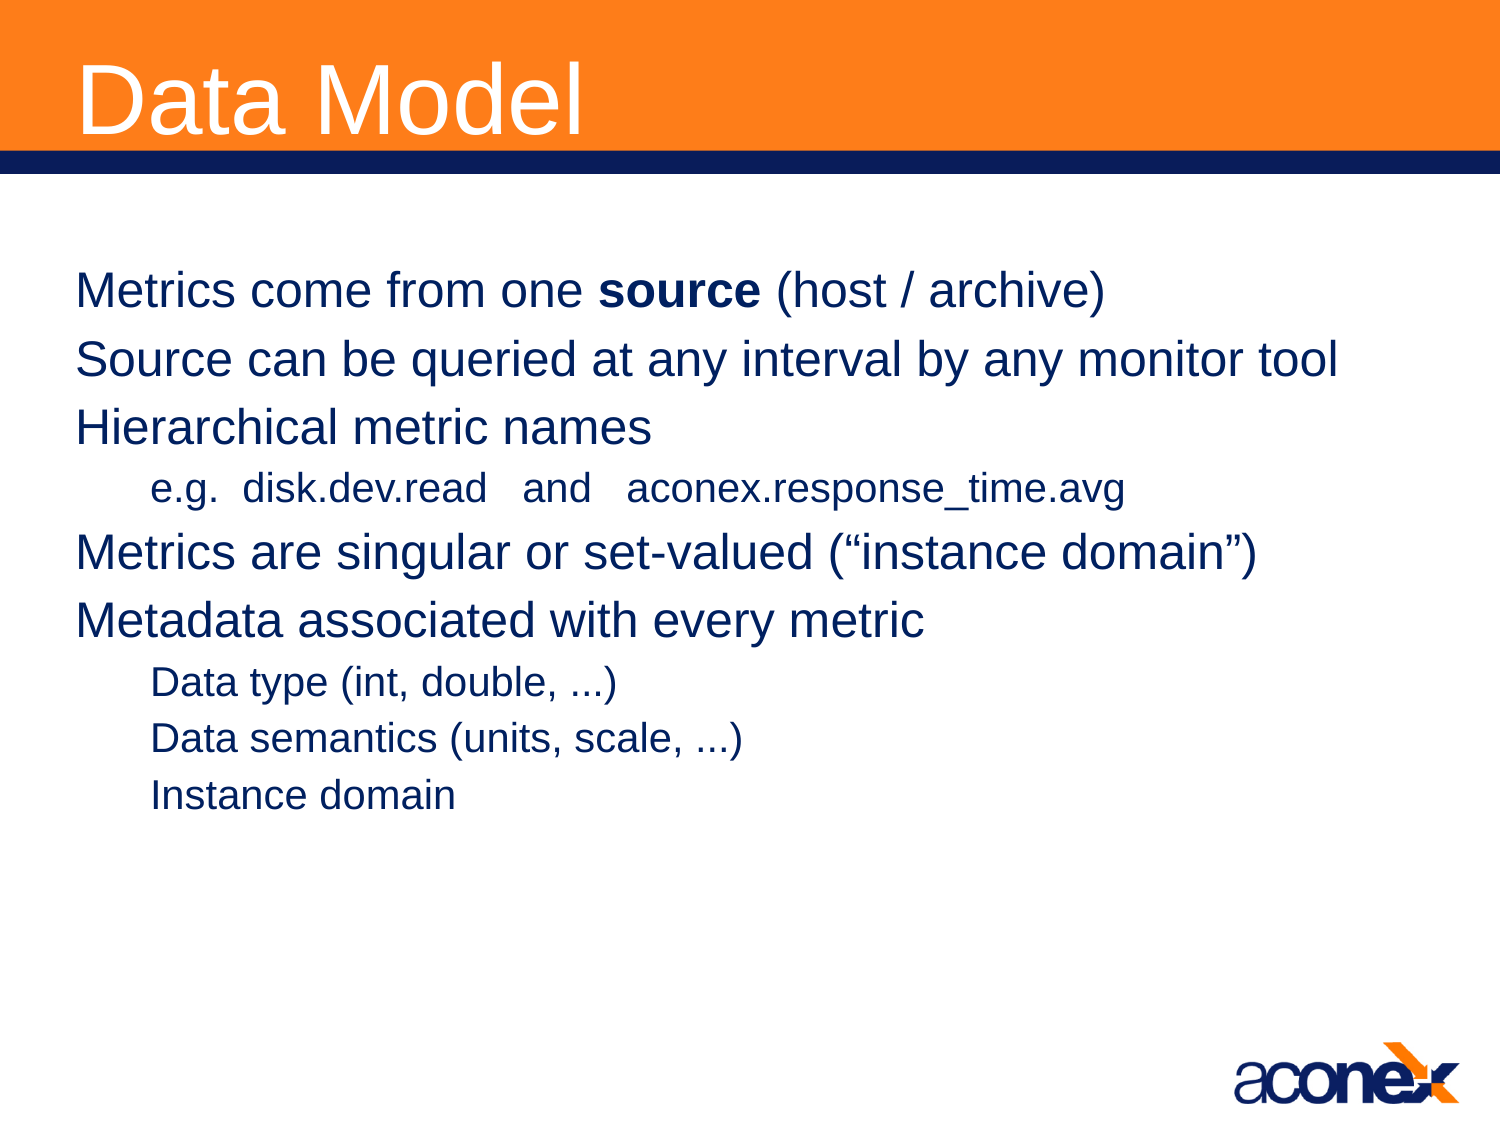

# Data Model
Metrics come from one source (host / archive)
Source can be queried at any interval by any monitor tool
Hierarchical metric names
e.g. disk.dev.read and aconex.response_time.avg
Metrics are singular or set-valued (“instance domain”)
Metadata associated with every metric
Data type (int, double, ...)
Data semantics (units, scale, ...)
Instance domain